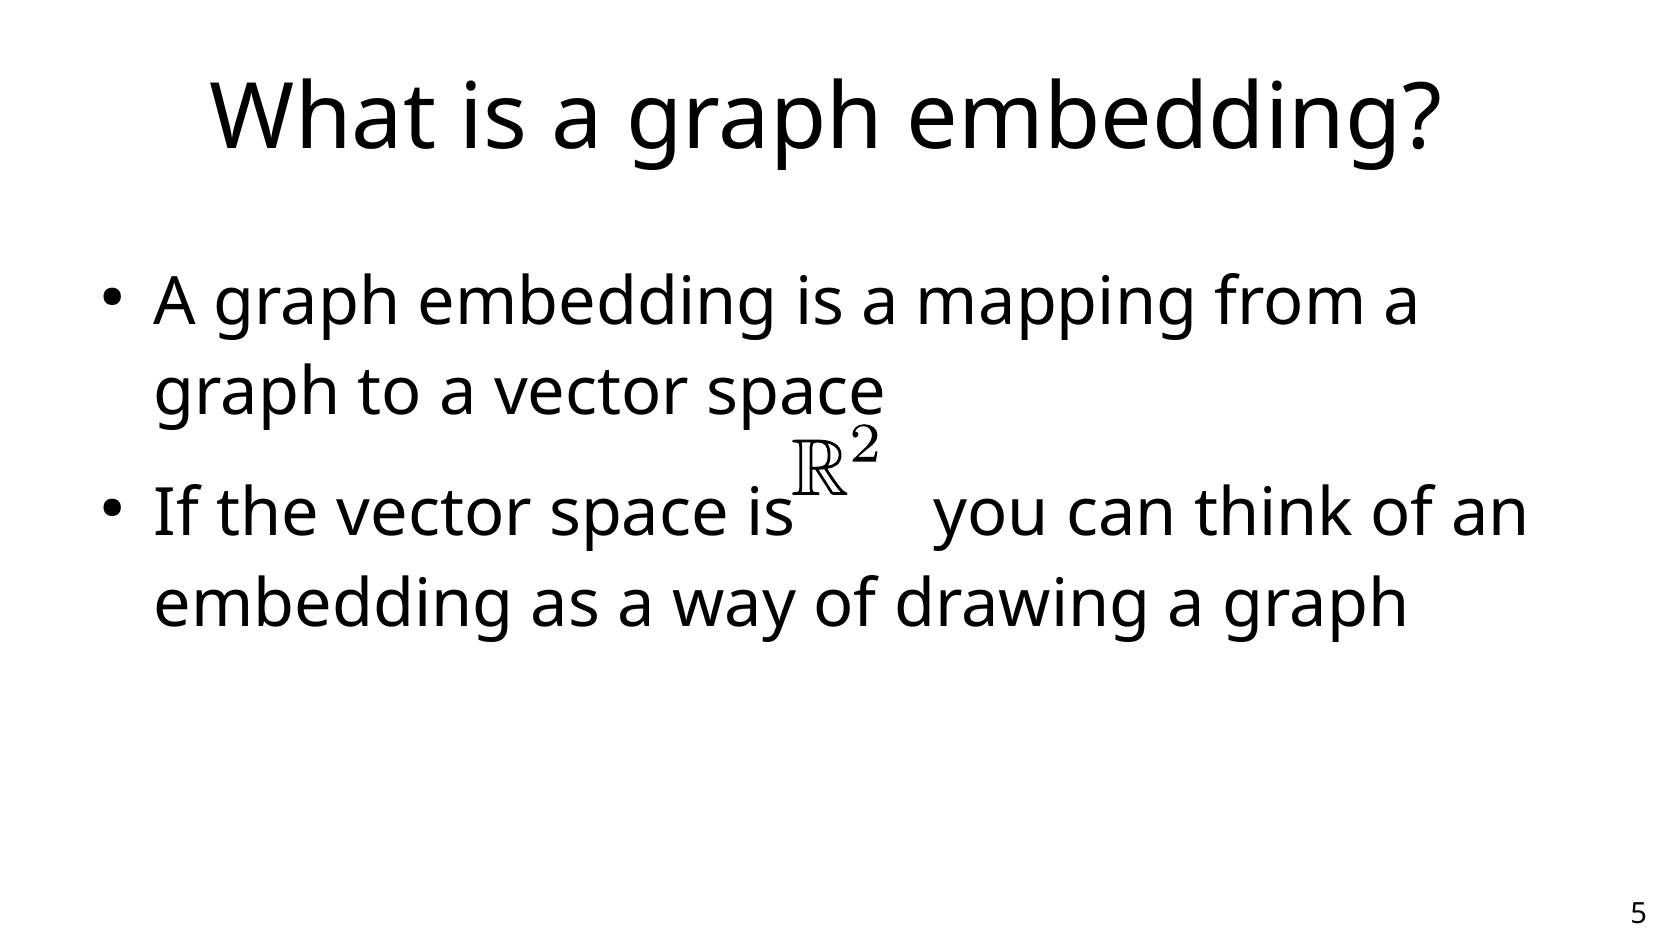

# What is a graph embedding?
A graph embedding is a mapping from a graph to a vector space
If the vector space is you can think of an embedding as a way of drawing a graph
5